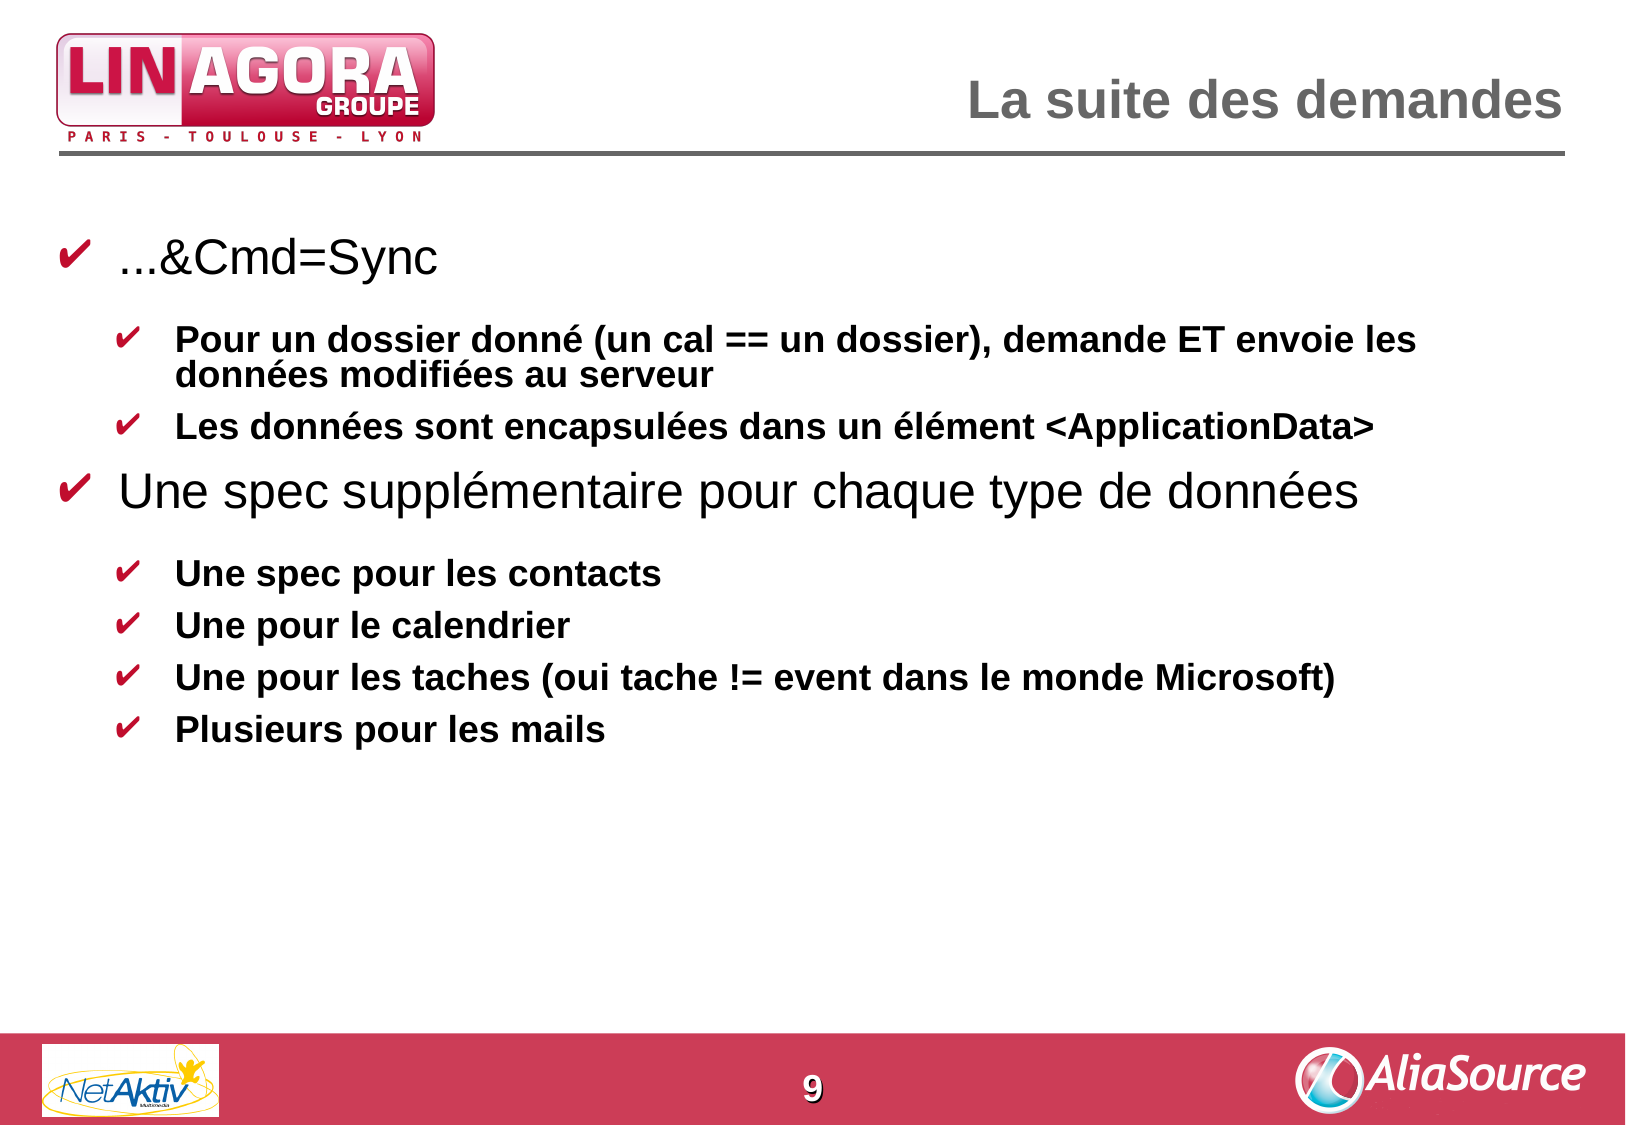

# La suite des demandes
...&Cmd=Sync
Pour un dossier donné (un cal == un dossier), demande ET envoie les données modifiées au serveur
Les données sont encapsulées dans un élément <ApplicationData>
Une spec supplémentaire pour chaque type de données
Une spec pour les contacts
Une pour le calendrier
Une pour les taches (oui tache != event dans le monde Microsoft)
Plusieurs pour les mails